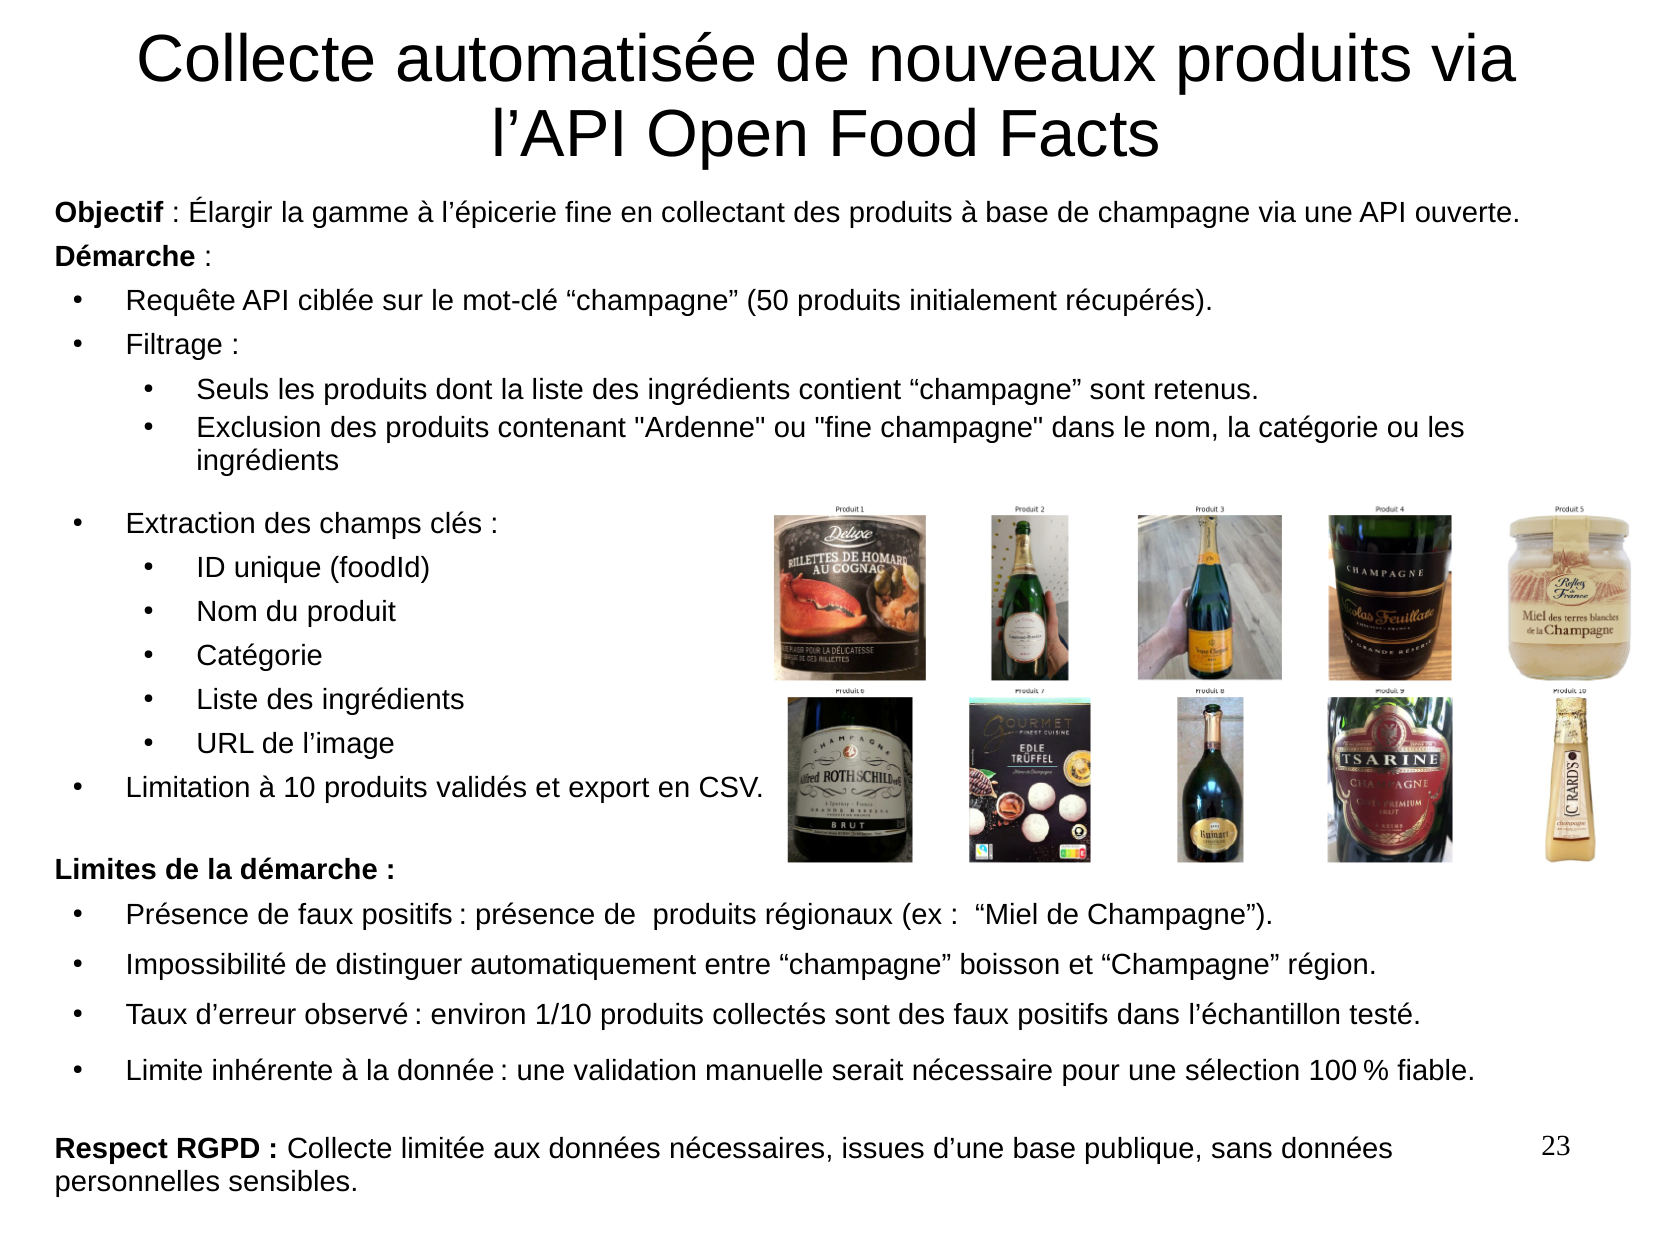

# Collecte automatisée de nouveaux produits via l’API Open Food Facts
Objectif : Élargir la gamme à l’épicerie fine en collectant des produits à base de champagne via une API ouverte.
Démarche :
Requête API ciblée sur le mot-clé “champagne” (50 produits initialement récupérés).
Filtrage :
Seuls les produits dont la liste des ingrédients contient “champagne” sont retenus.
Exclusion des produits contenant "Ardenne" ou "fine champagne" dans le nom, la catégorie ou les ingrédients
Extraction des champs clés :
ID unique (foodId)
Nom du produit
Catégorie
Liste des ingrédients
URL de l’image
Limitation à 10 produits validés et export en CSV.
Limites de la démarche :
Présence de faux positifs : présence de produits régionaux (ex : “Miel de Champagne”).
Impossibilité de distinguer automatiquement entre “champagne” boisson et “Champagne” région.
Taux d’erreur observé : environ 1/10 produits collectés sont des faux positifs dans l’échantillon testé.
Limite inhérente à la donnée : une validation manuelle serait nécessaire pour une sélection 100 % fiable.
Respect RGPD : Collecte limitée aux données nécessaires, issues d’une base publique, sans données personnelles sensibles.
23